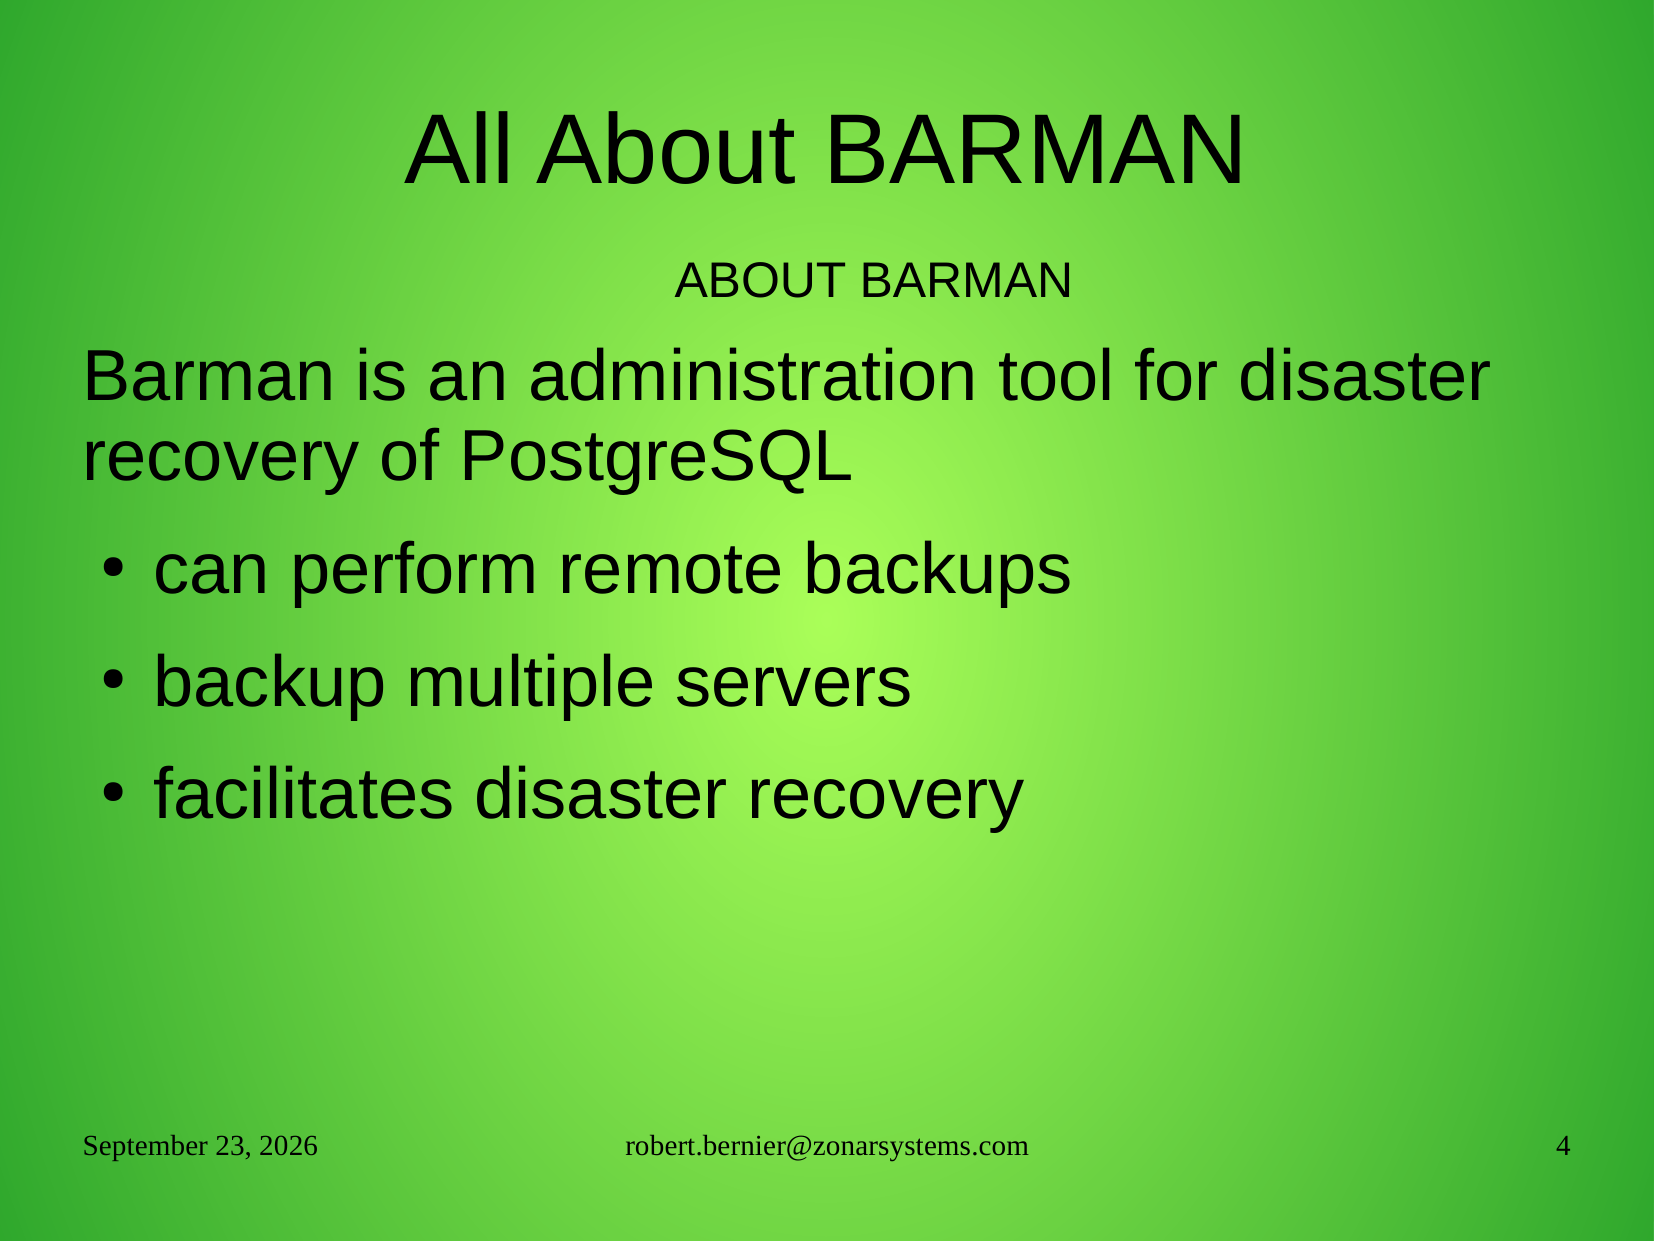

# All About BARMAN
ABOUT BARMAN
Barman is an administration tool for disaster recovery of PostgreSQL
can perform remote backups
backup multiple servers
facilitates disaster recovery
robert.bernier@zonarsystems.com
4